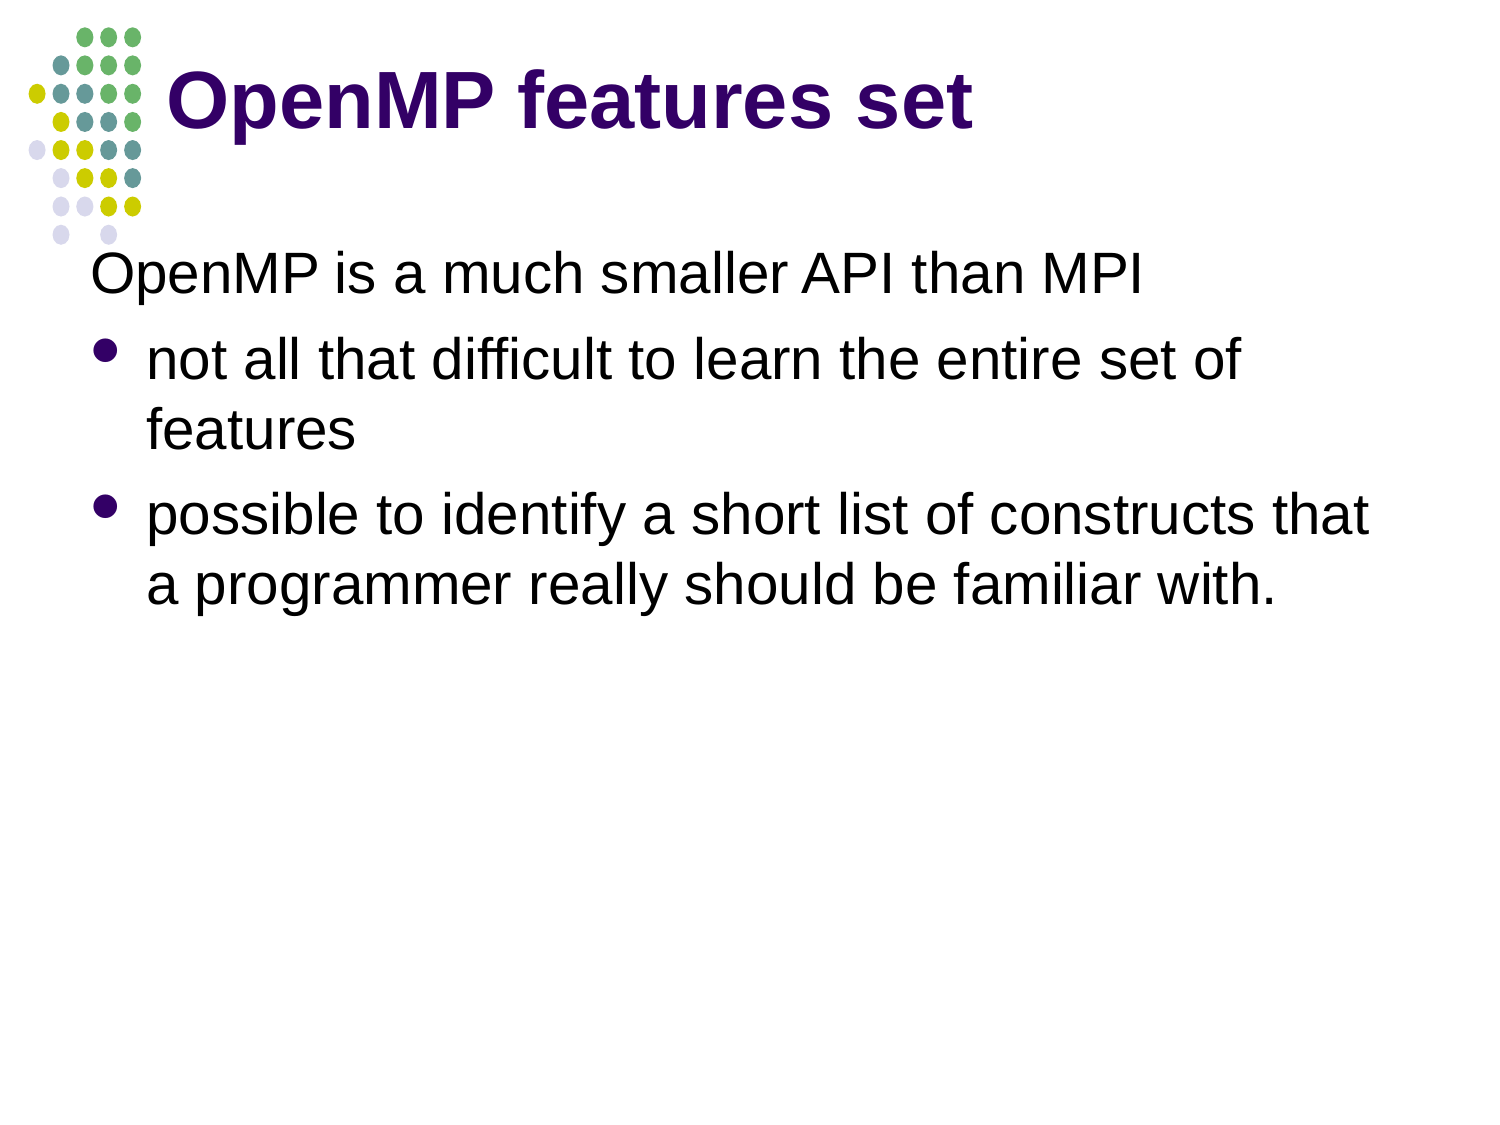

# OpenMP features set
OpenMP is a much smaller API than MPI
not all that difficult to learn the entire set of features
possible to identify a short list of constructs that a programmer really should be familiar with.